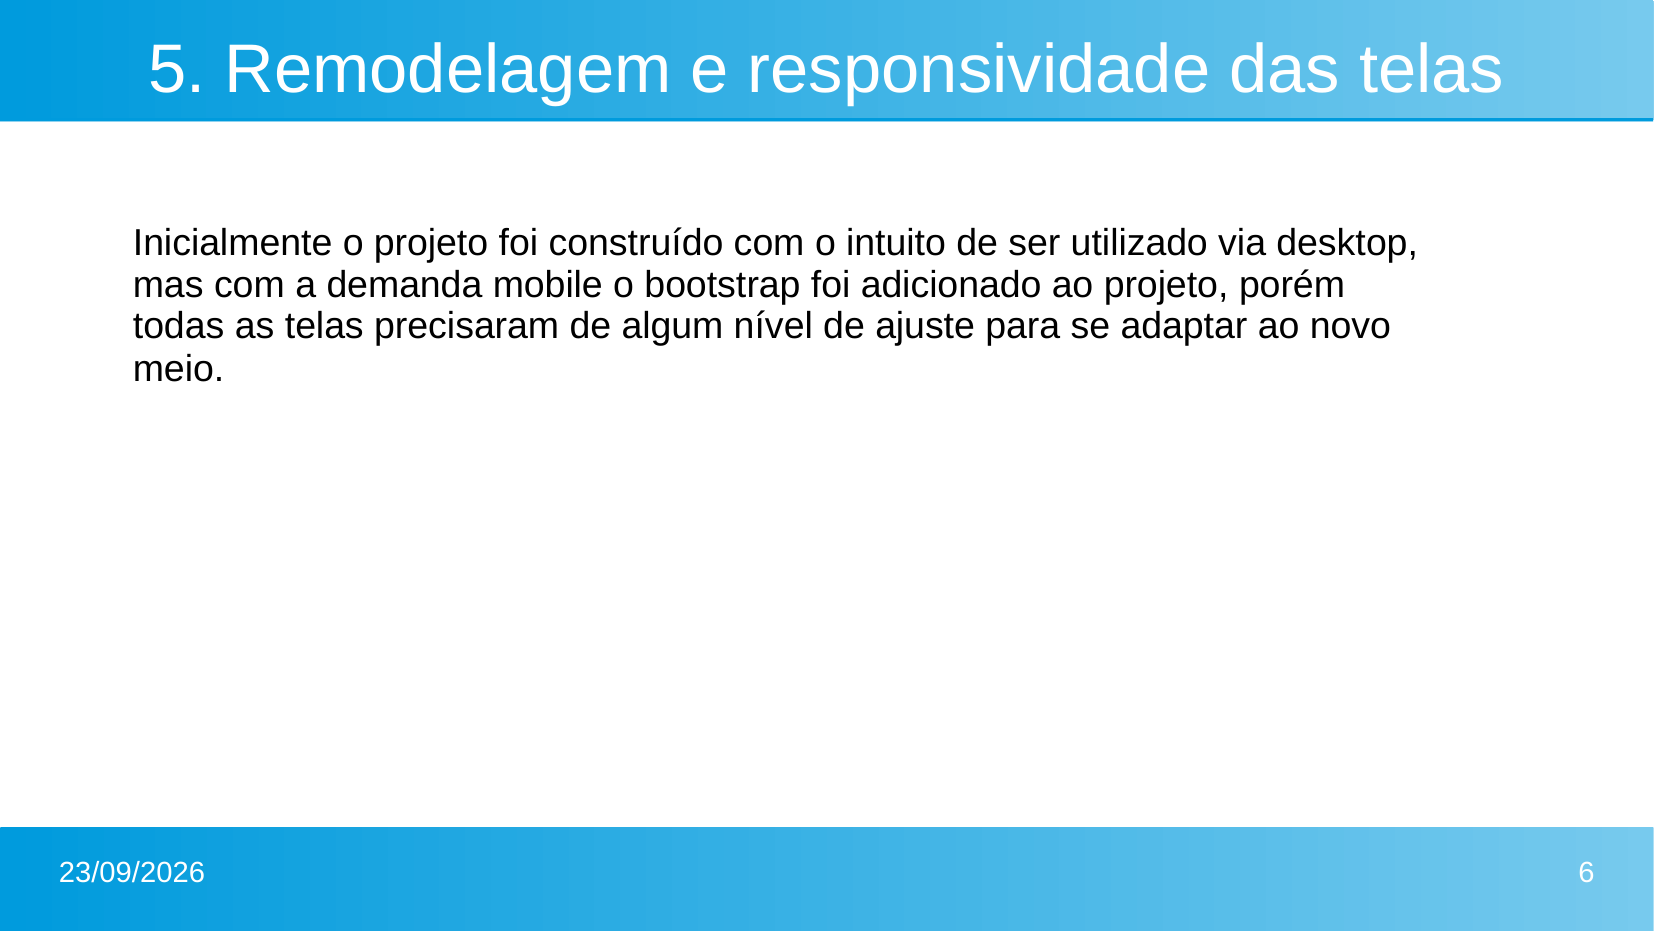

# 5. Remodelagem e responsividade das telas
Inicialmente o projeto foi construído com o intuito de ser utilizado via desktop, mas com a demanda mobile o bootstrap foi adicionado ao projeto, porém todas as telas precisaram de algum nível de ajuste para se adaptar ao novo meio.
6